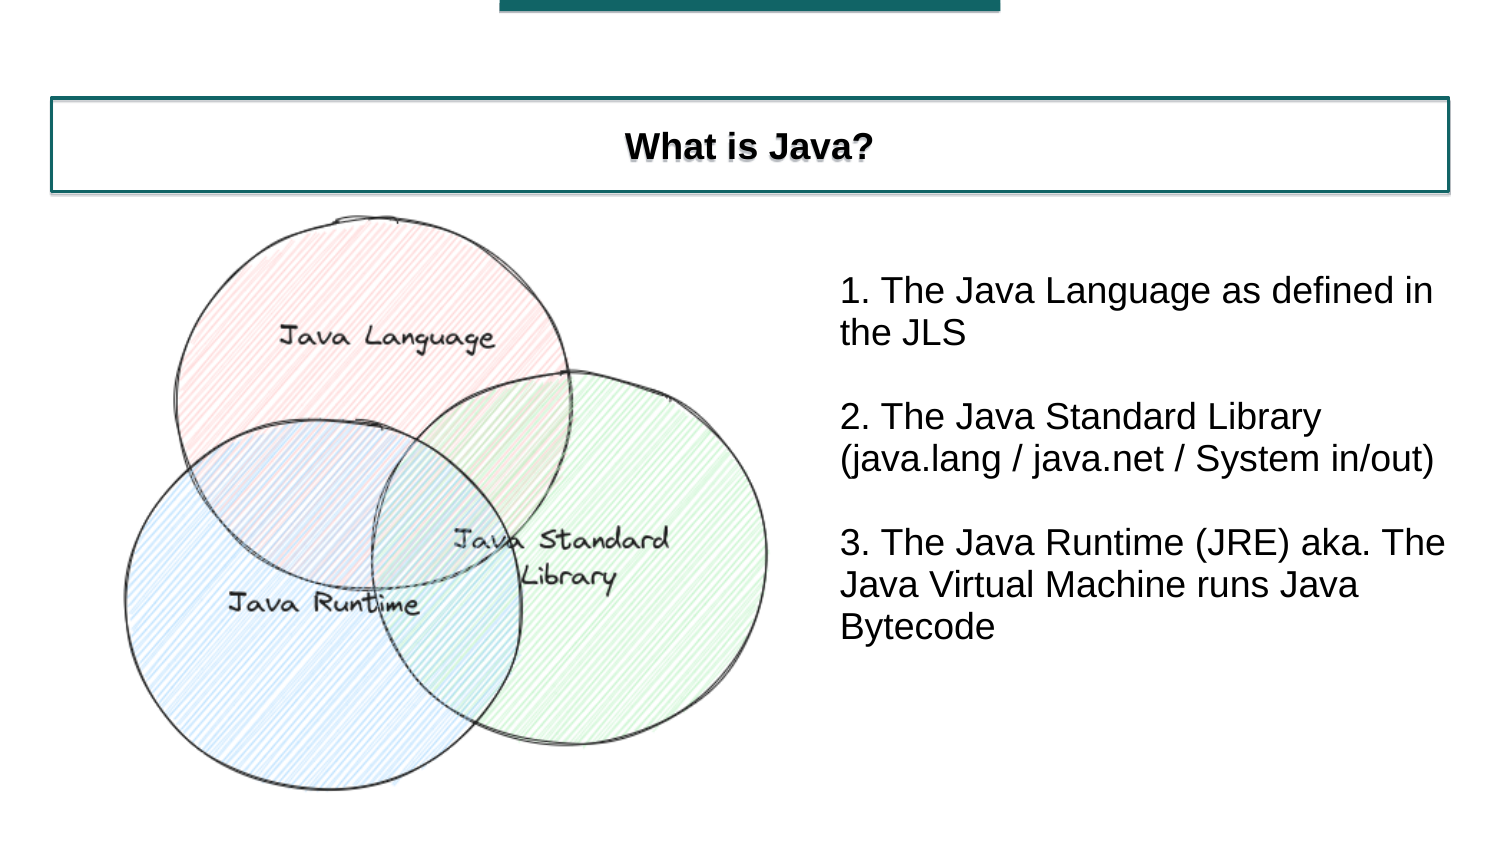

# What is Java?
1. The Java Language as defined in the JLS
2. The Java Standard Library (java.lang / java.net / System in/out)
3. The Java Runtime (JRE) aka. The Java Virtual Machine runs Java Bytecode